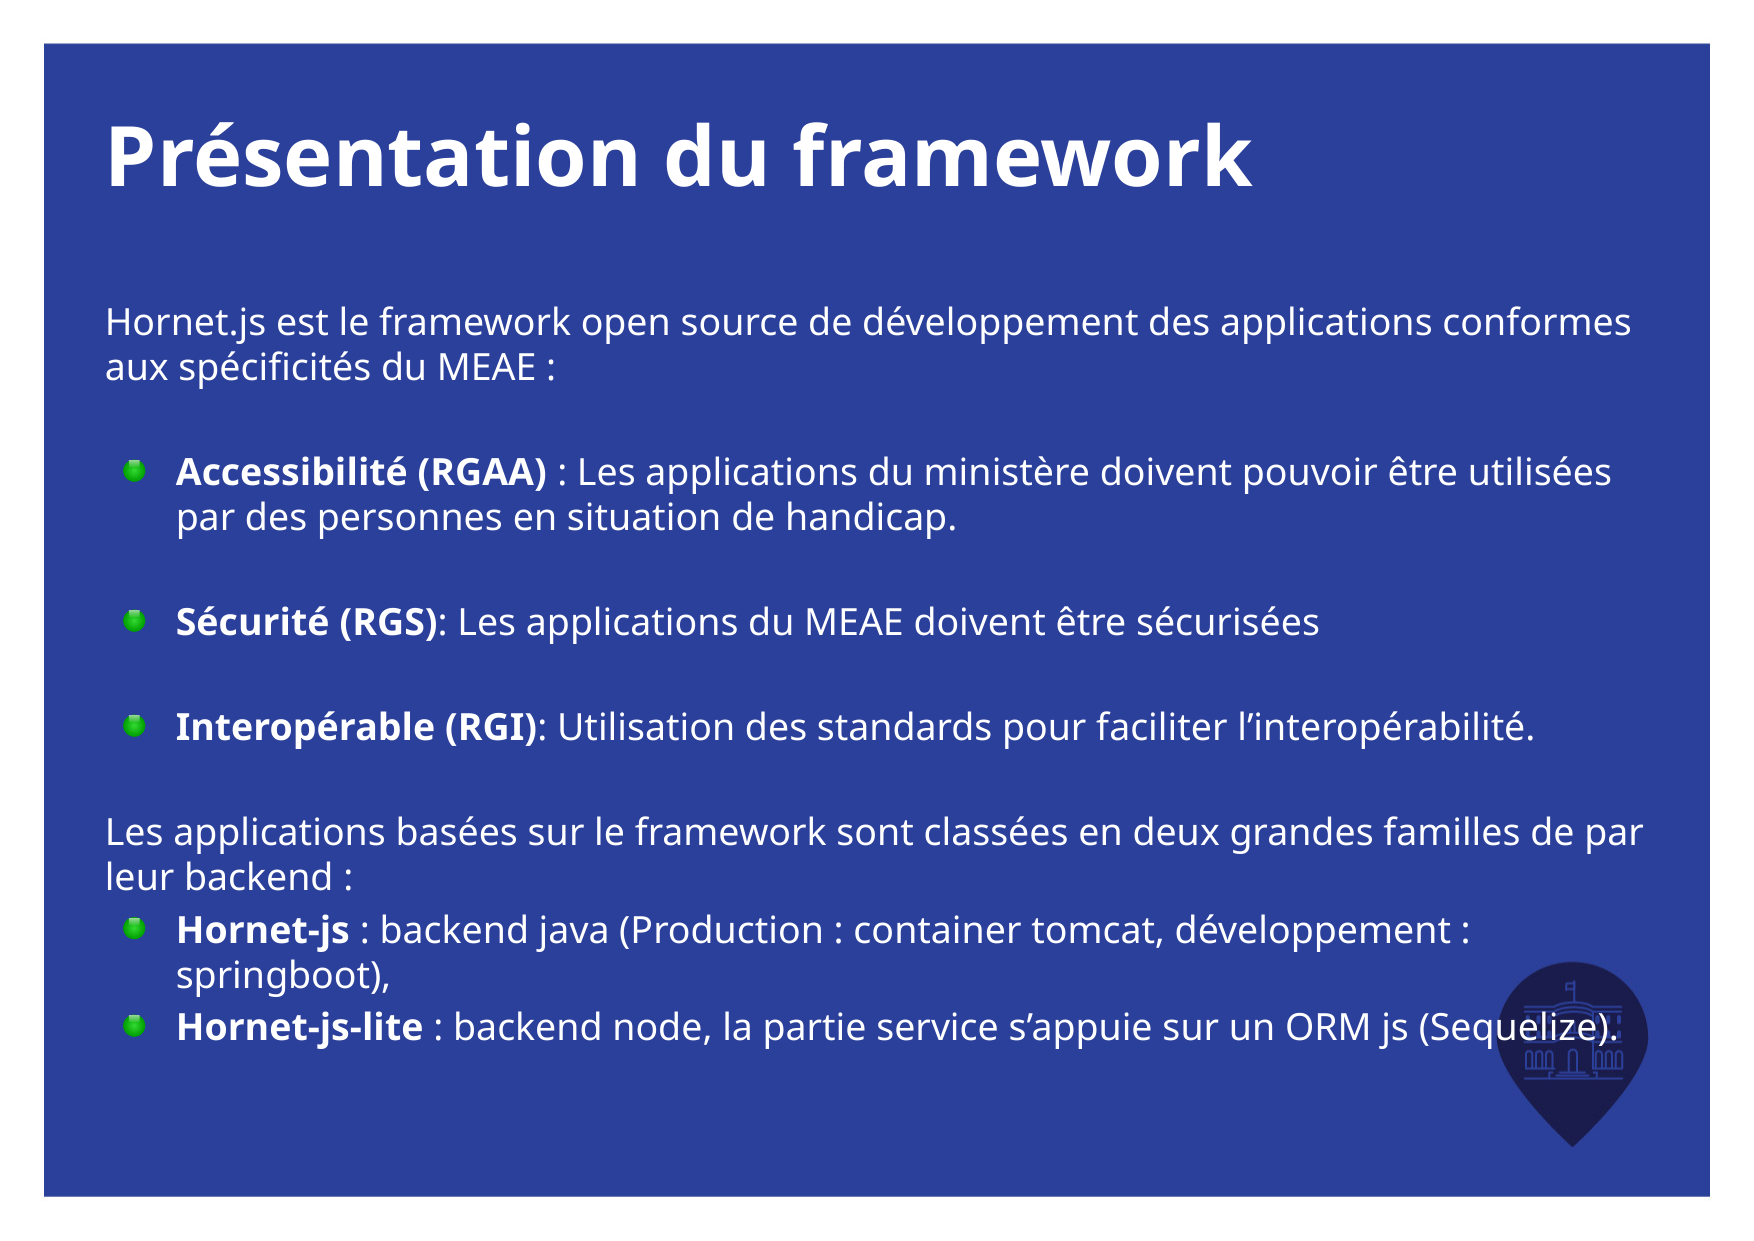

# Présentation du framework
Hornet.js est le framework open source de développement des applications conformes aux spécificités du MEAE :
Accessibilité (RGAA) : Les applications du ministère doivent pouvoir être utilisées par des personnes en situation de handicap.
Sécurité (RGS): Les applications du MEAE doivent être sécurisées
Interopérable (RGI): Utilisation des standards pour faciliter l’interopérabilité.
Les applications basées sur le framework sont classées en deux grandes familles de par leur backend :
Hornet-js : backend java (Production : container tomcat, développement : springboot),
Hornet-js-lite : backend node, la partie service s’appuie sur un ORM js (Sequelize).